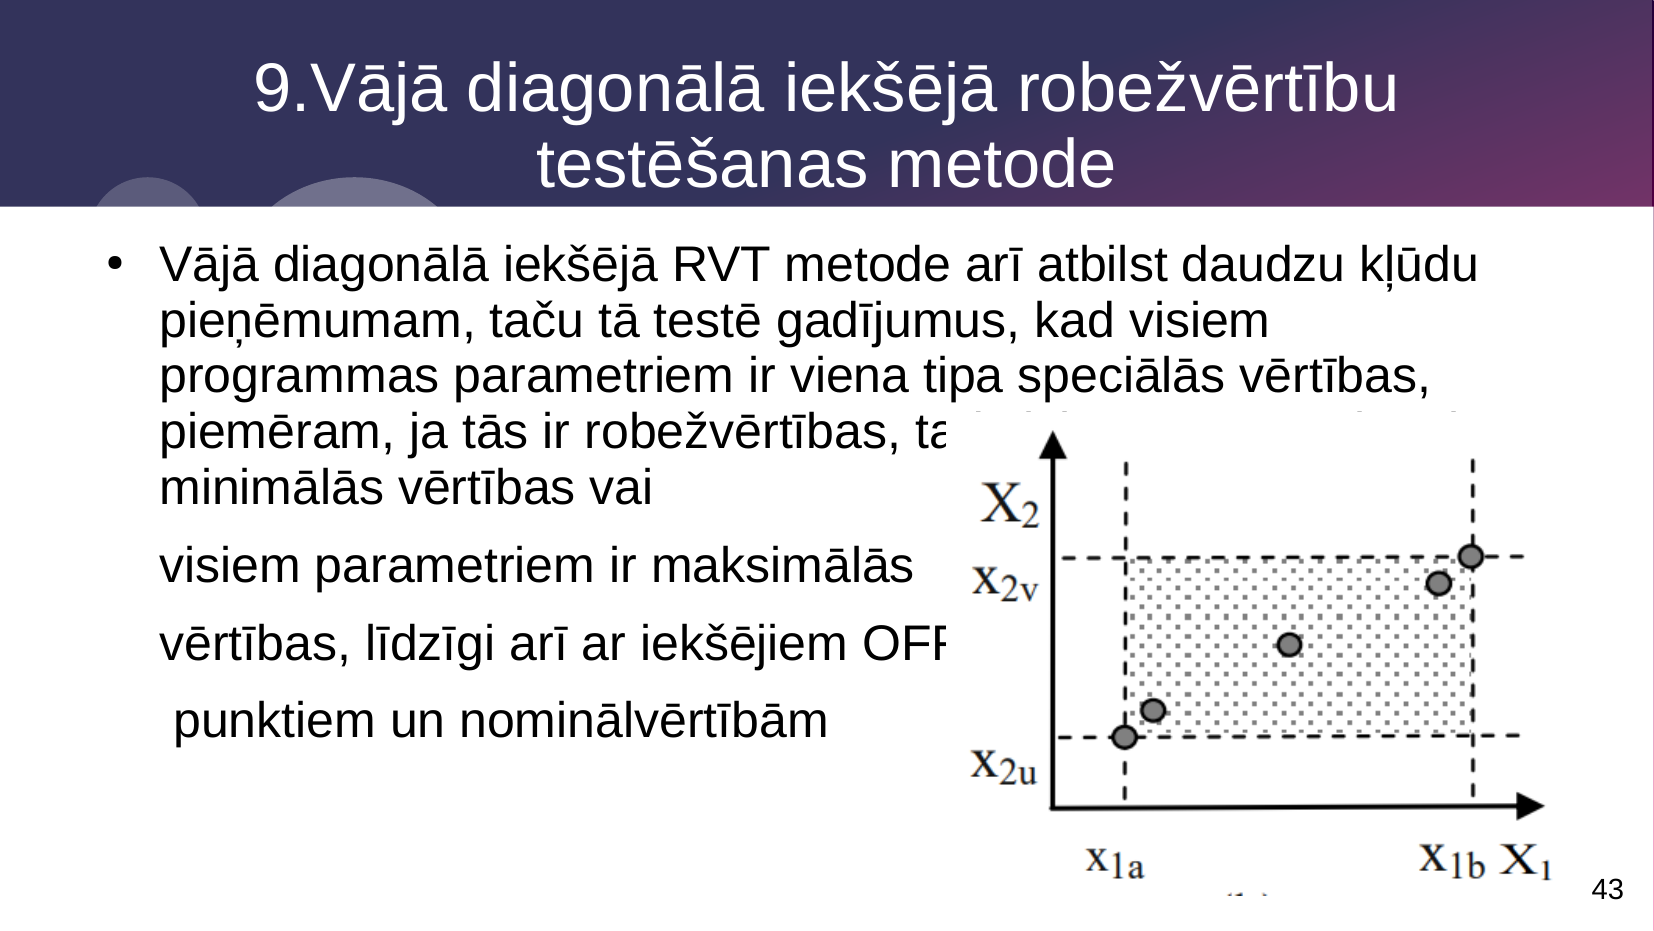

# 9.Vājā diagonālā iekšējā robežvērtību testēšanas metode
Vājā diagonālā iekšējā RVT metode arī atbilst daudzu kļūdu pieņēmumam, taču tā testē gadījumus, kad visiem programmas parametriem ir viena tipa speciālās vērtības, piemēram, ja tās ir robežvērtības, tad visiem parametriem ir minimālās vērtības vai
visiem parametriem ir maksimālās
vērtības, līdzīgi arī ar iekšējiem OFF
 punktiem un nominālvērtībām